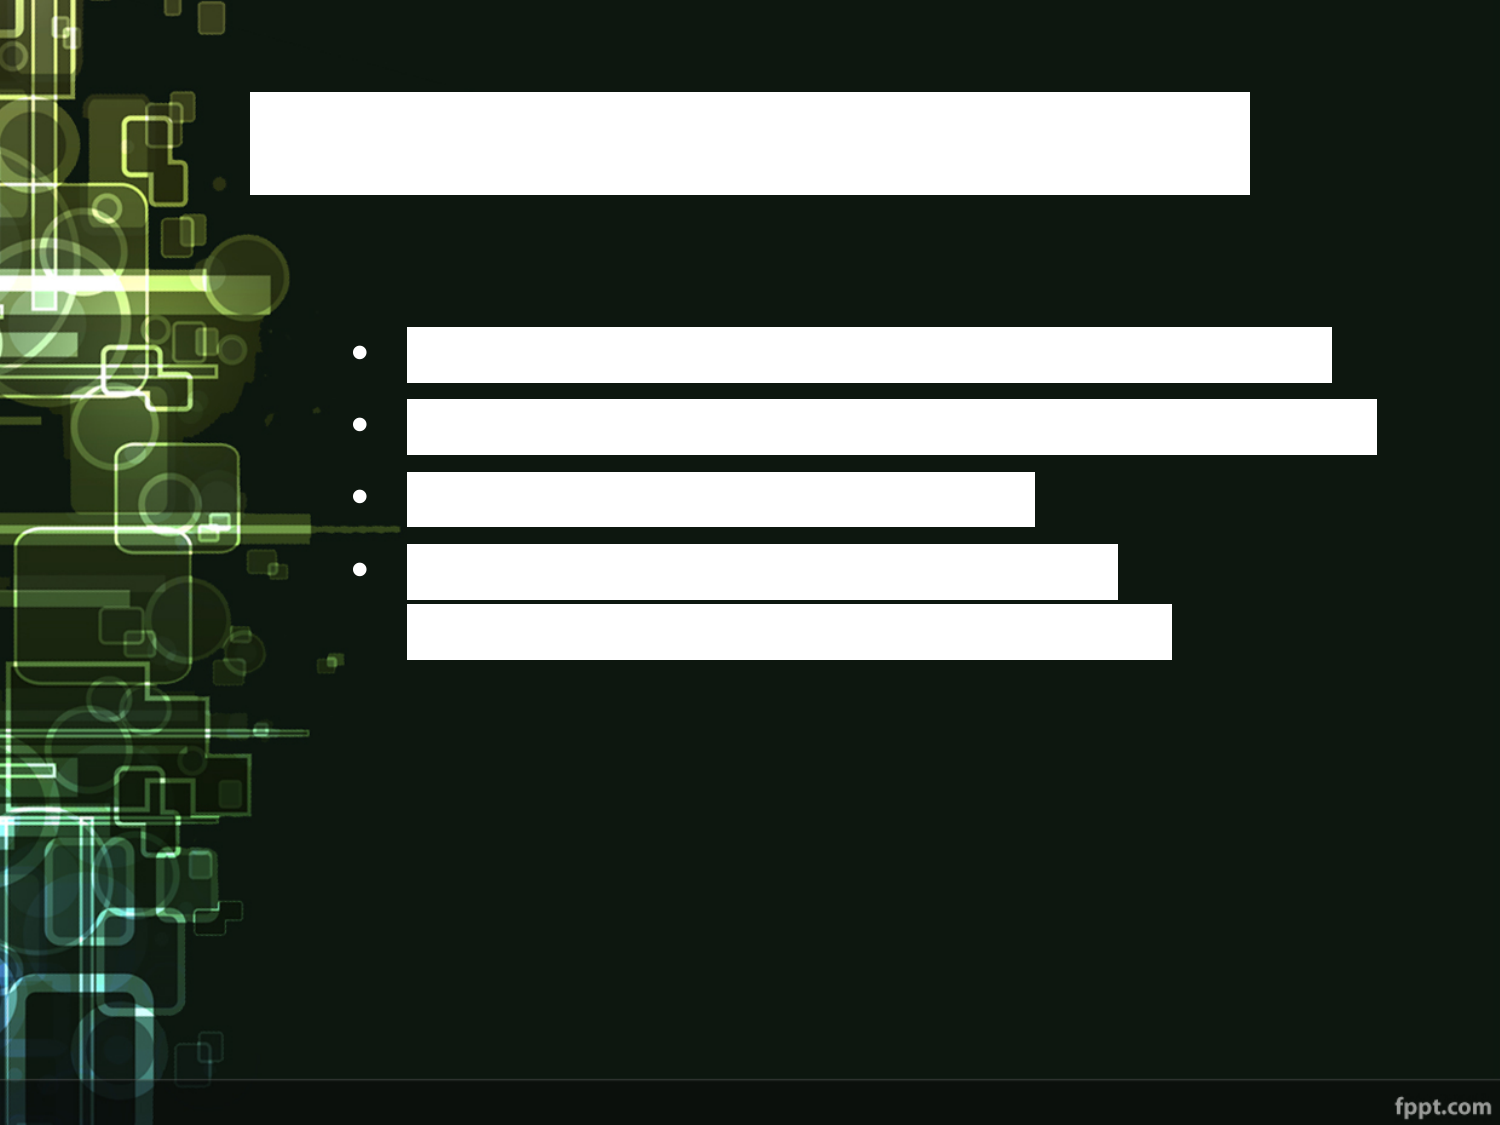

# Fuzzy Control Language
Jest to język implementacji logiki rozmytej
Został ustandaryzowany przez IEC 61131-7
Jest językiem dziedzinowym
Stanowi sformalizowany sposób reprezentacji systemów rozmytych